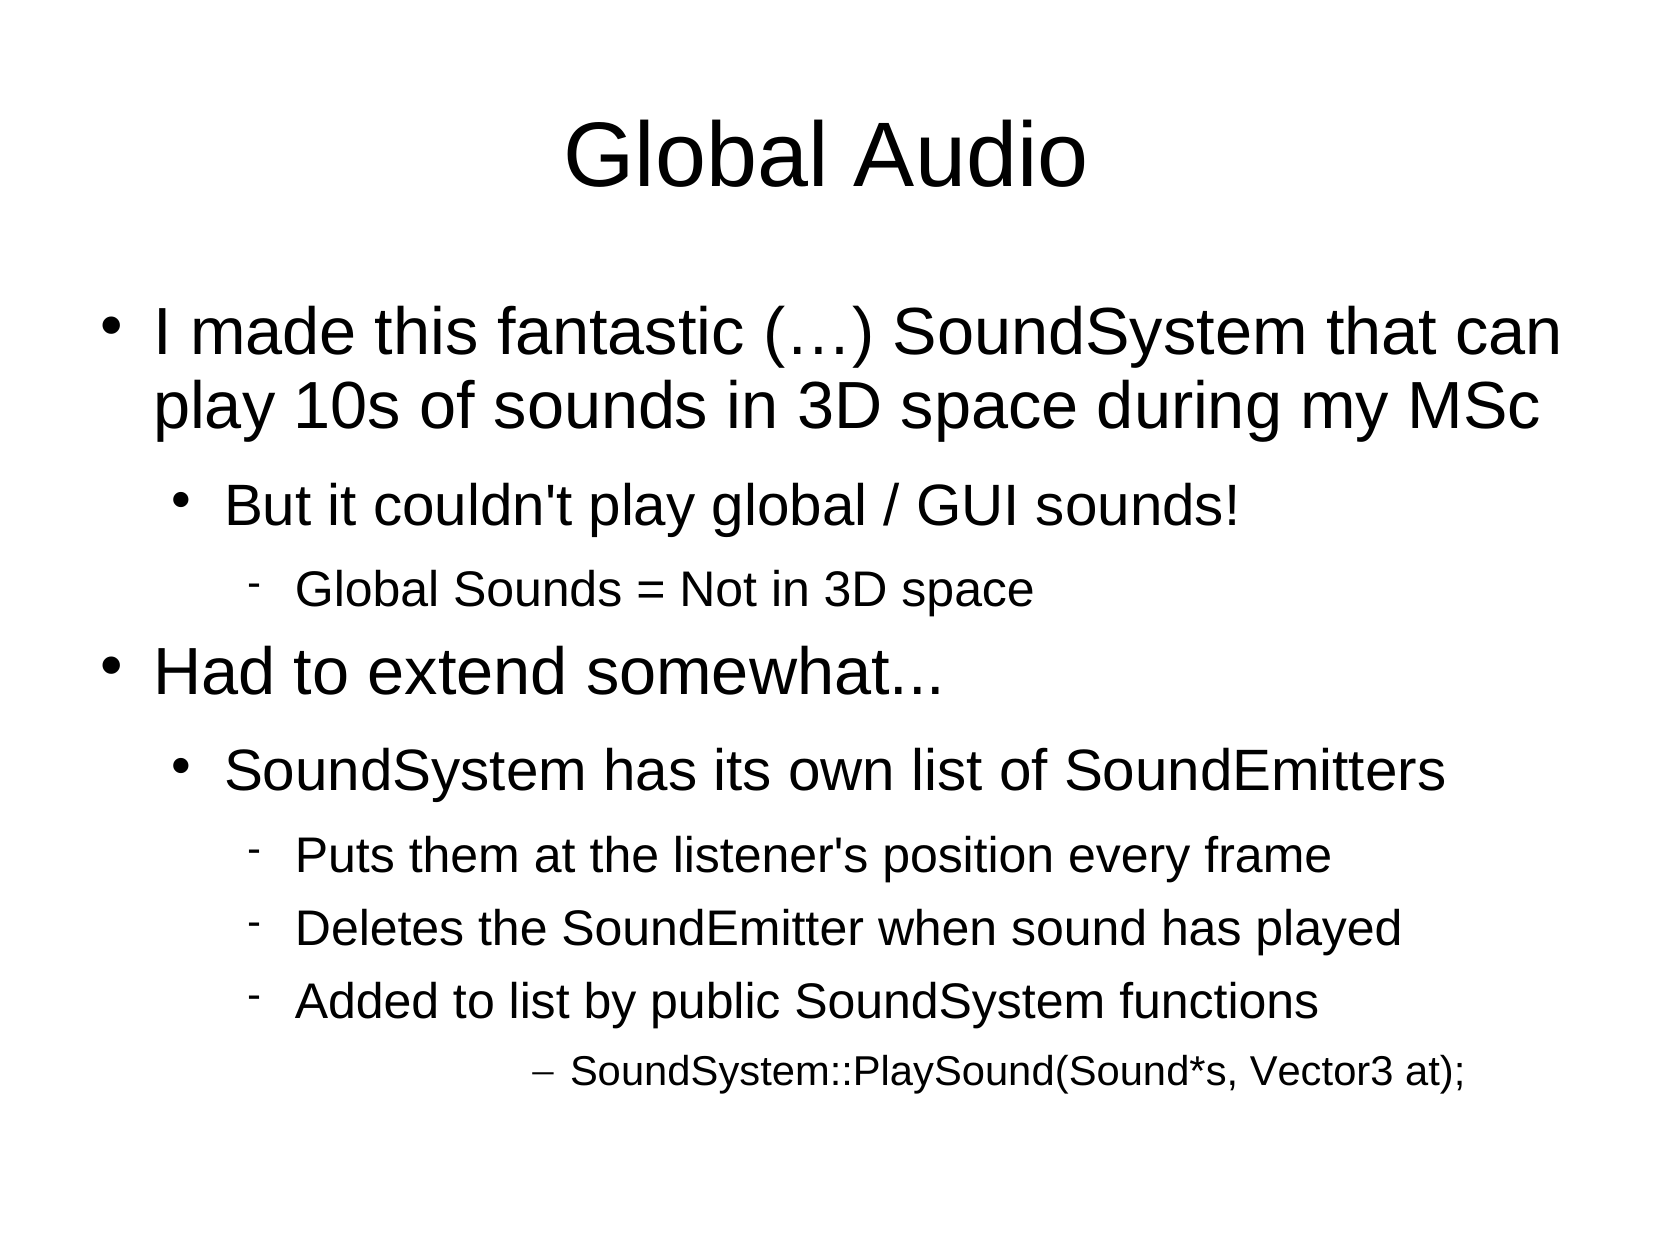

# Global Audio
I made this fantastic (…) SoundSystem that can play 10s of sounds in 3D space during my MSc
But it couldn't play global / GUI sounds!
Global Sounds = Not in 3D space
Had to extend somewhat...
SoundSystem has its own list of SoundEmitters
Puts them at the listener's position every frame
Deletes the SoundEmitter when sound has played
Added to list by public SoundSystem functions
SoundSystem::PlaySound(Sound*s, Vector3 at);